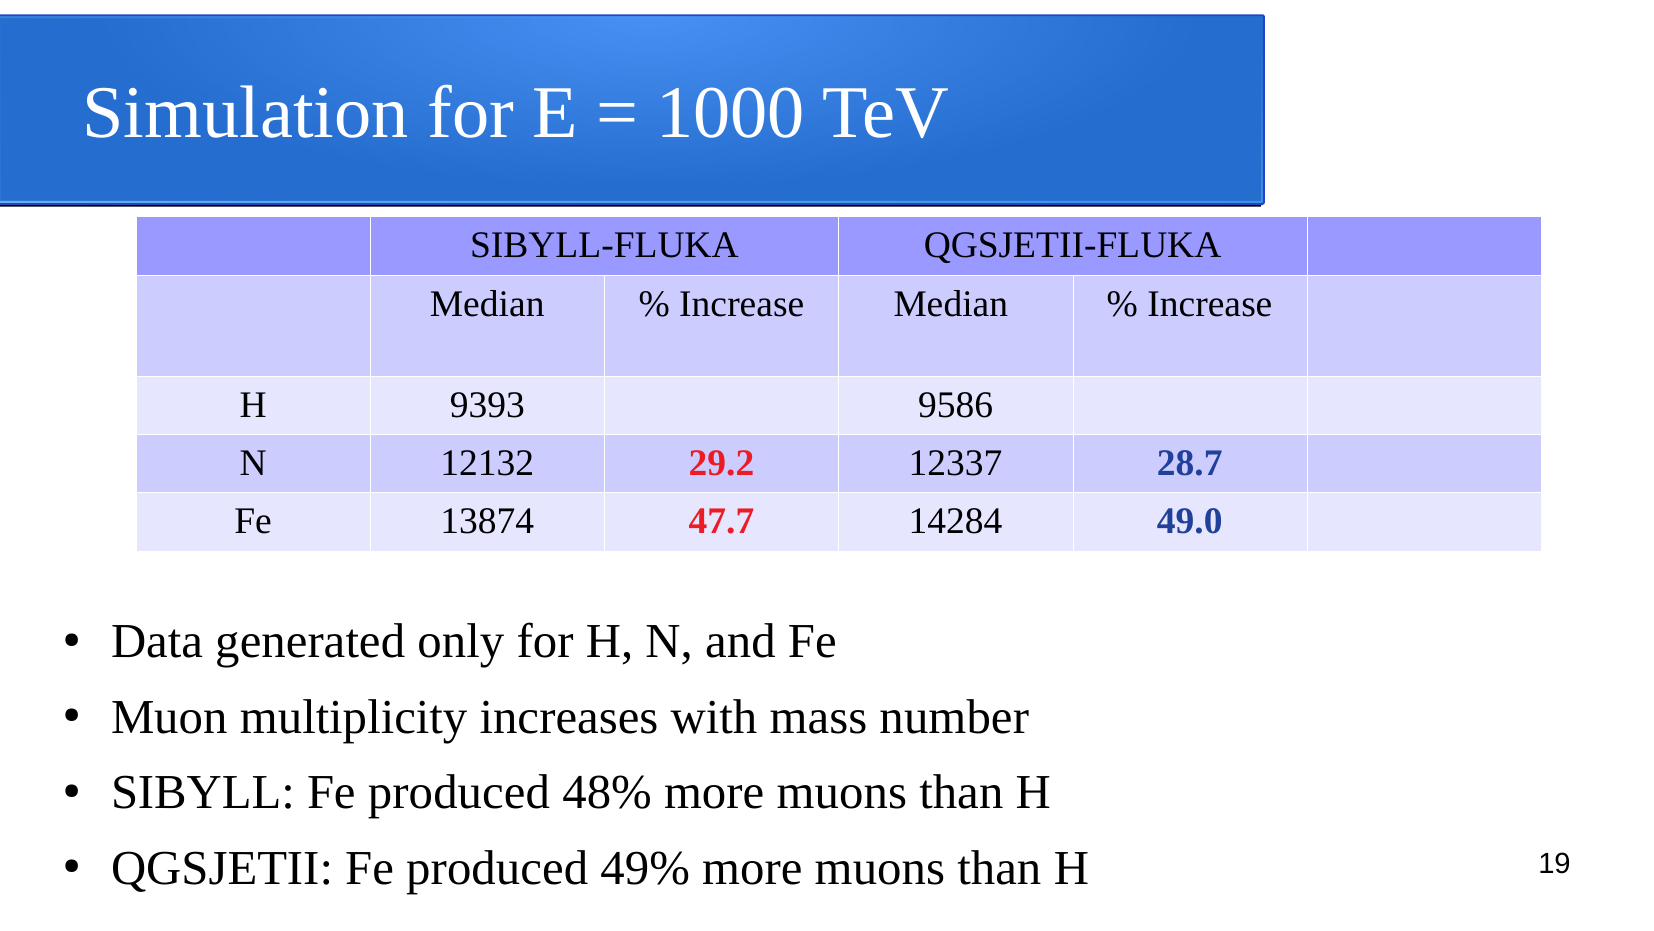

# Simulation for E = 1000 TeV
| | SIBYLL-FLUKA | | QGSJETII-FLUKA | | |
| --- | --- | --- | --- | --- | --- |
| | Median | % Increase | Median | % Increase | |
| H | 9393 | | 9586 | | |
| N | 12132 | 29.2 | 12337 | 28.7 | |
| Fe | 13874 | 47.7 | 14284 | 49.0 | |
Data generated only for H, N, and Fe
Muon multiplicity increases with mass number
SIBYLL: Fe produced 48% more muons than H
QGSJETII: Fe produced 49% more muons than H